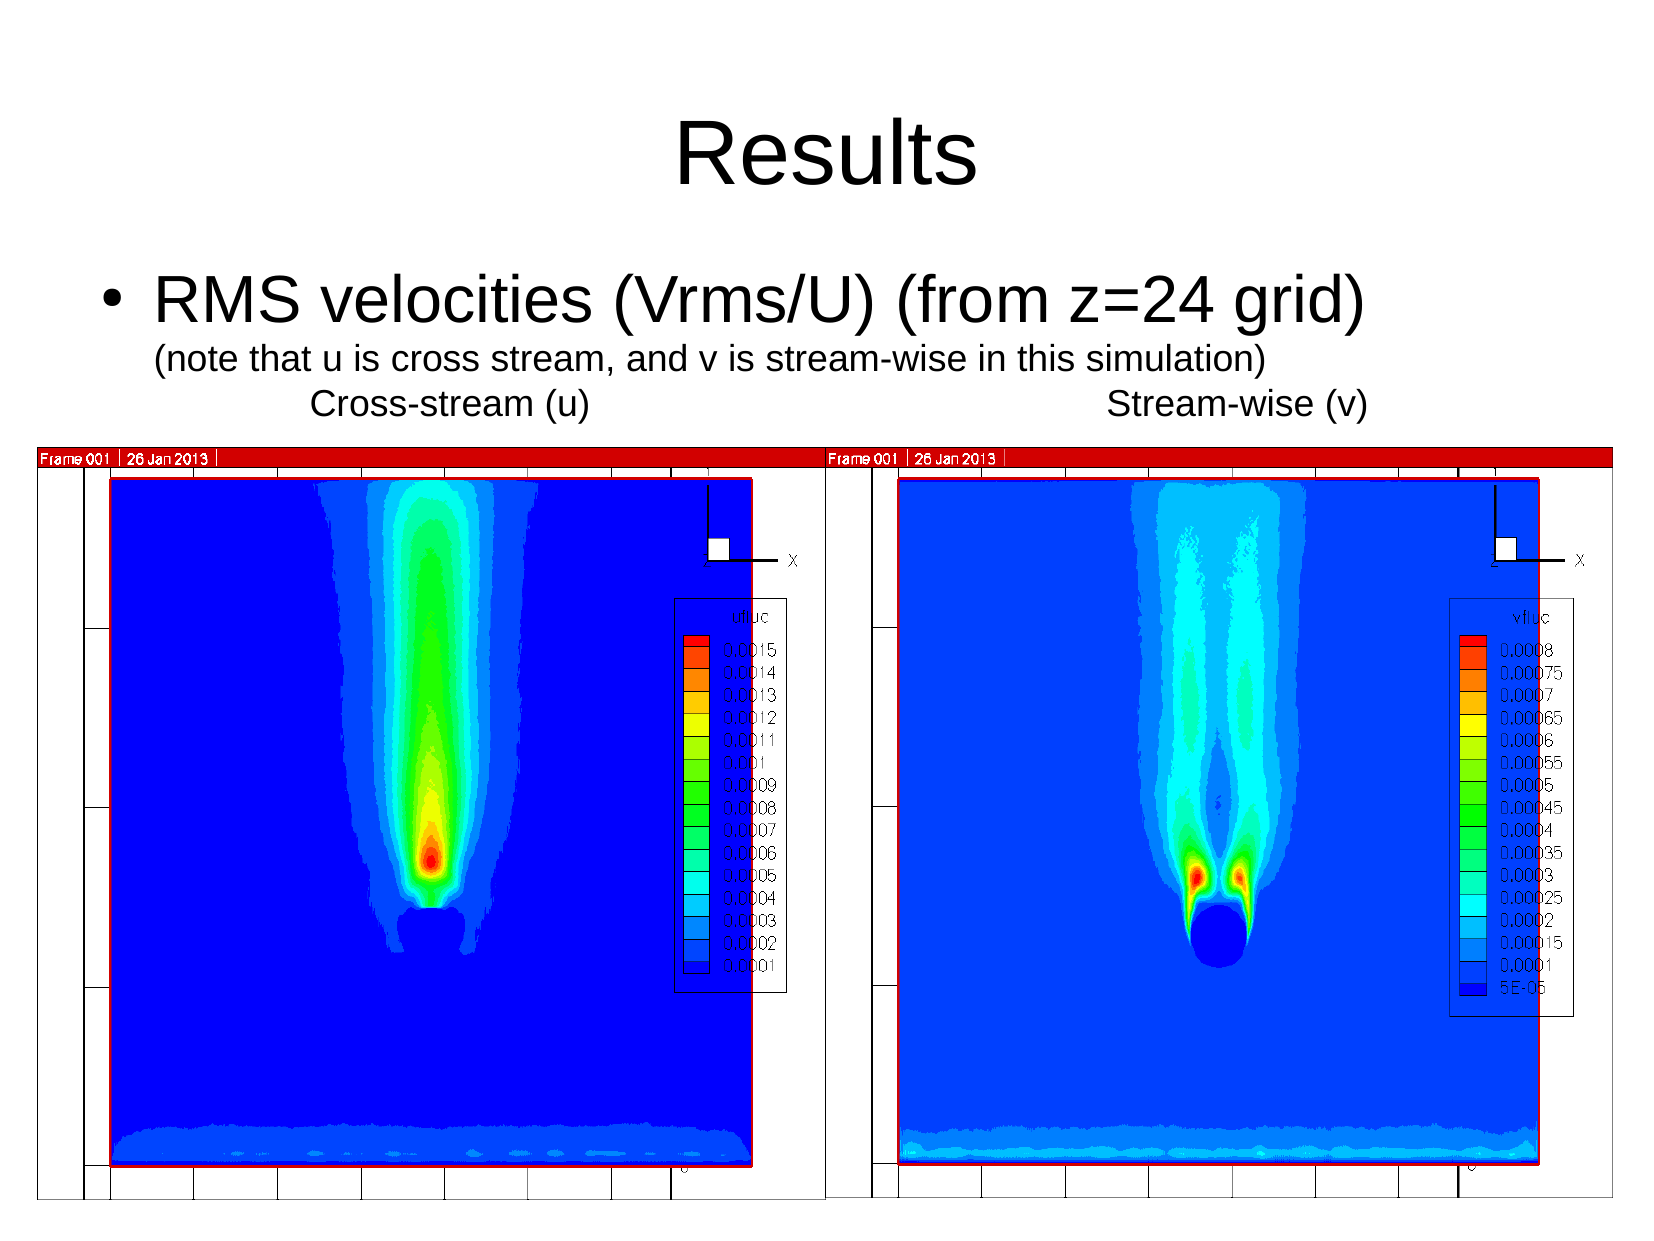

# Results
RMS velocities (Vrms/U) (from z=24 grid)
(note that u is cross stream, and v is stream-wise in this simulation)
Cross-stream (u)
Stream-wise (v)